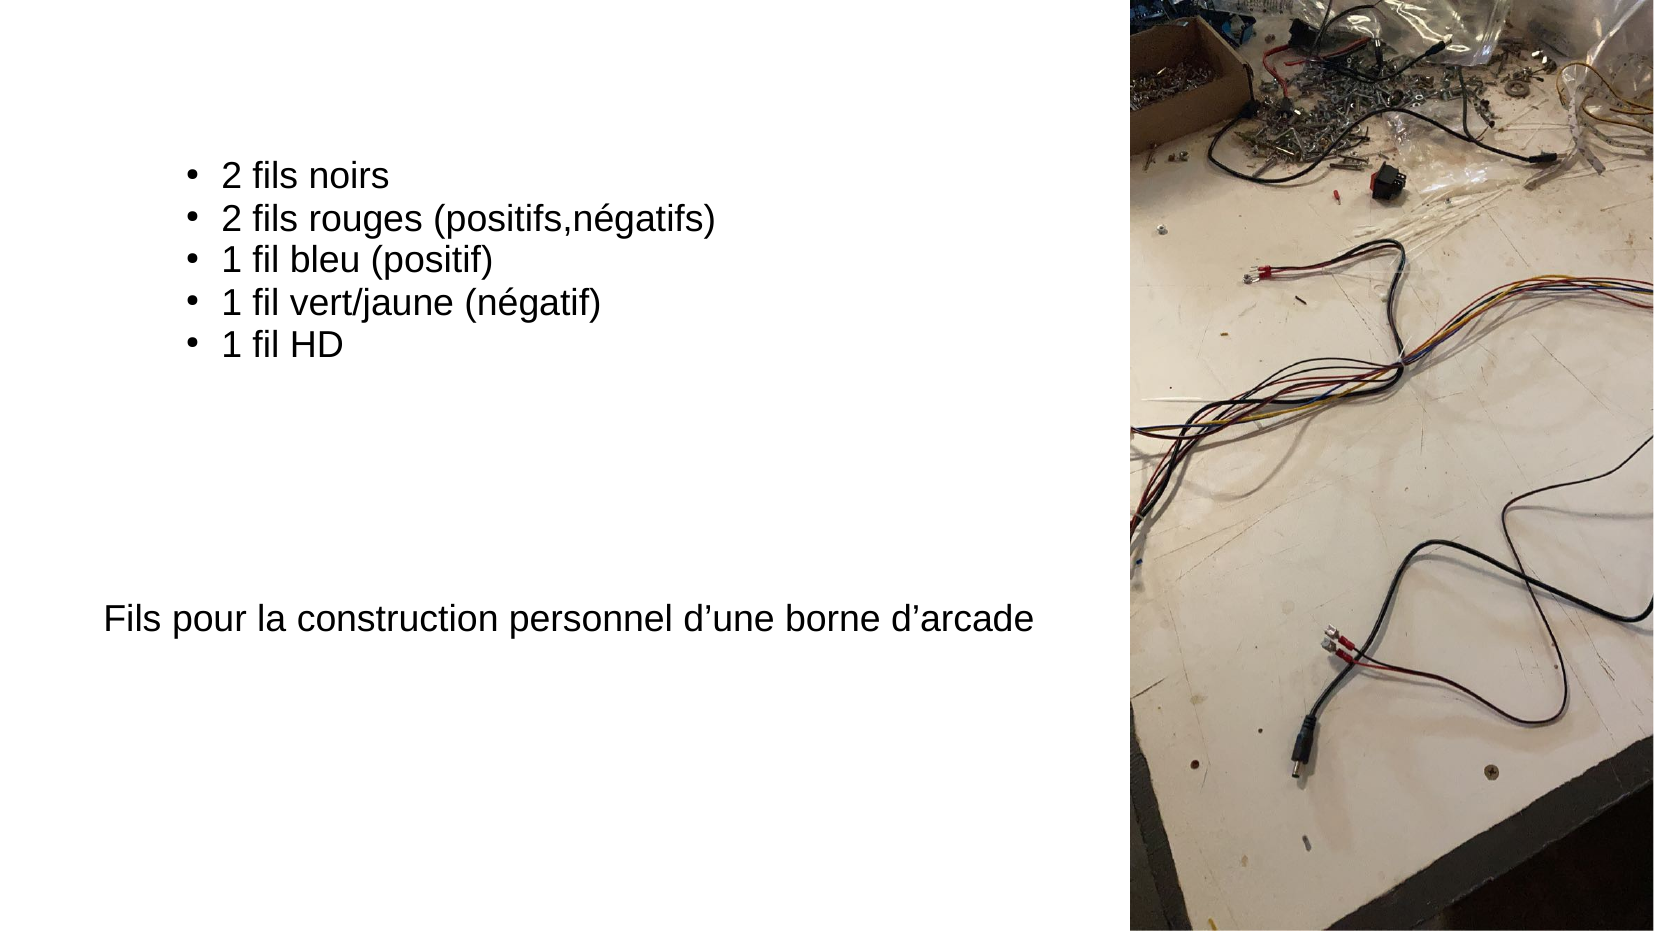

2 fils noirs
2 fils rouges (positifs,négatifs)
1 fil bleu (positif)
1 fil vert/jaune (négatif)
1 fil HD
Fils pour la construction personnel d’une borne d’arcade